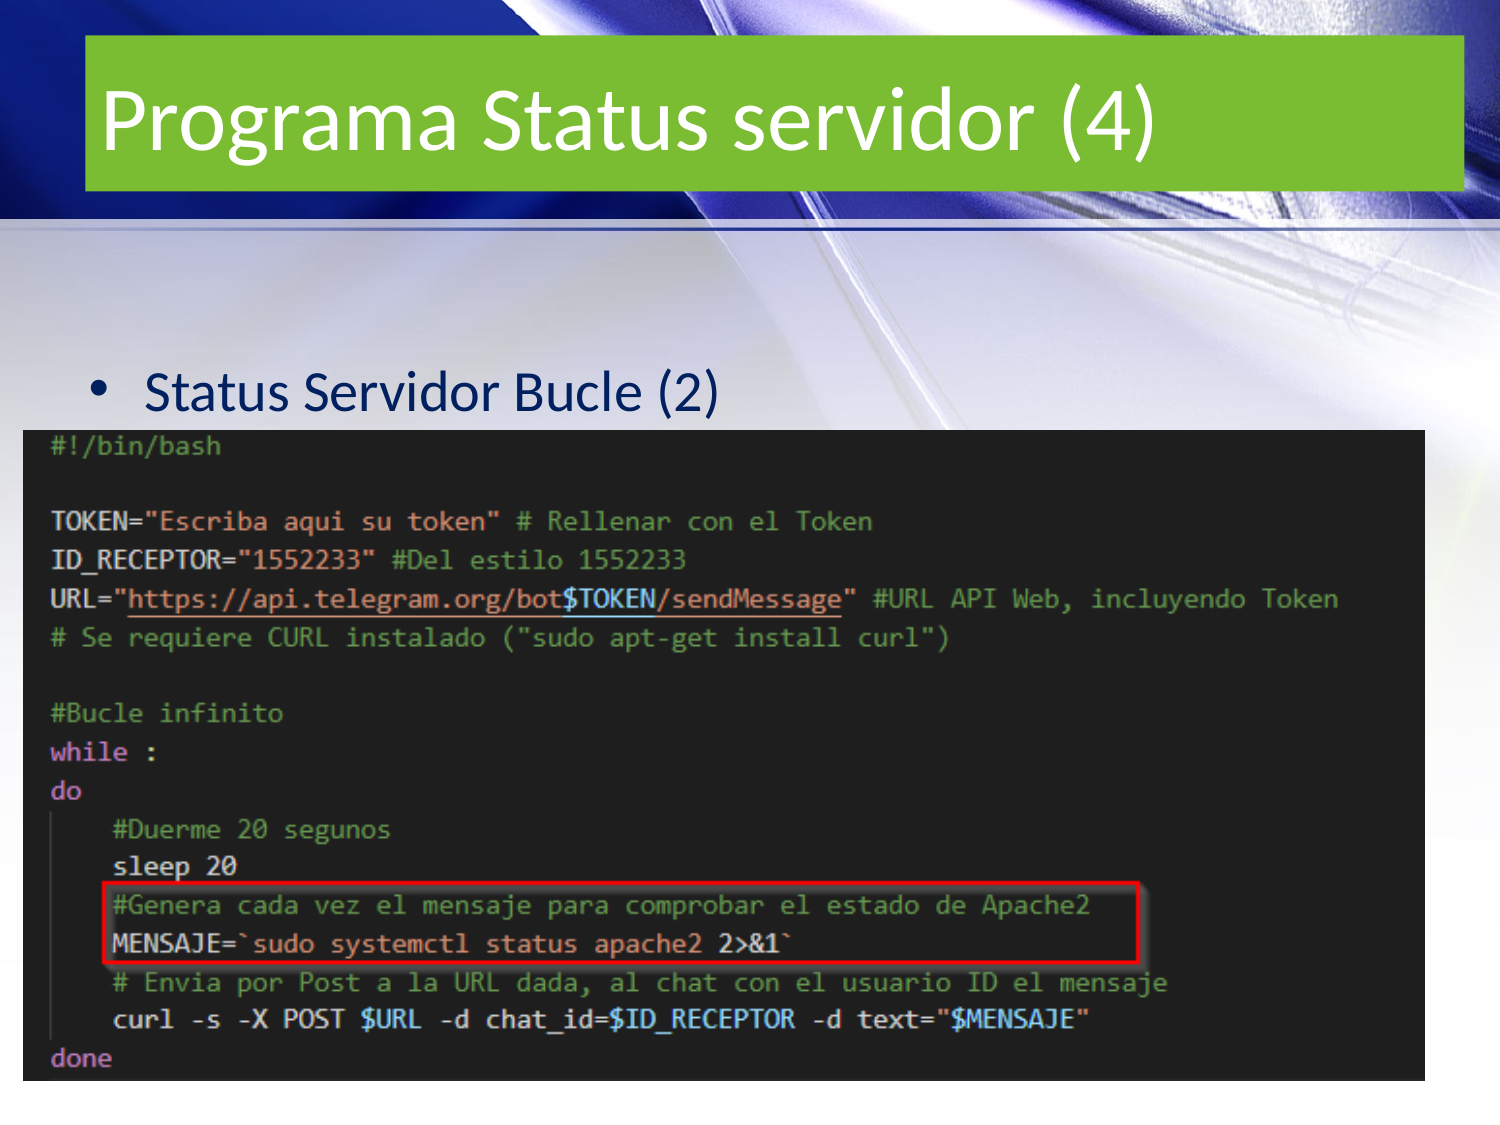

Programa Status servidor (4)
Status Servidor Bucle (2)